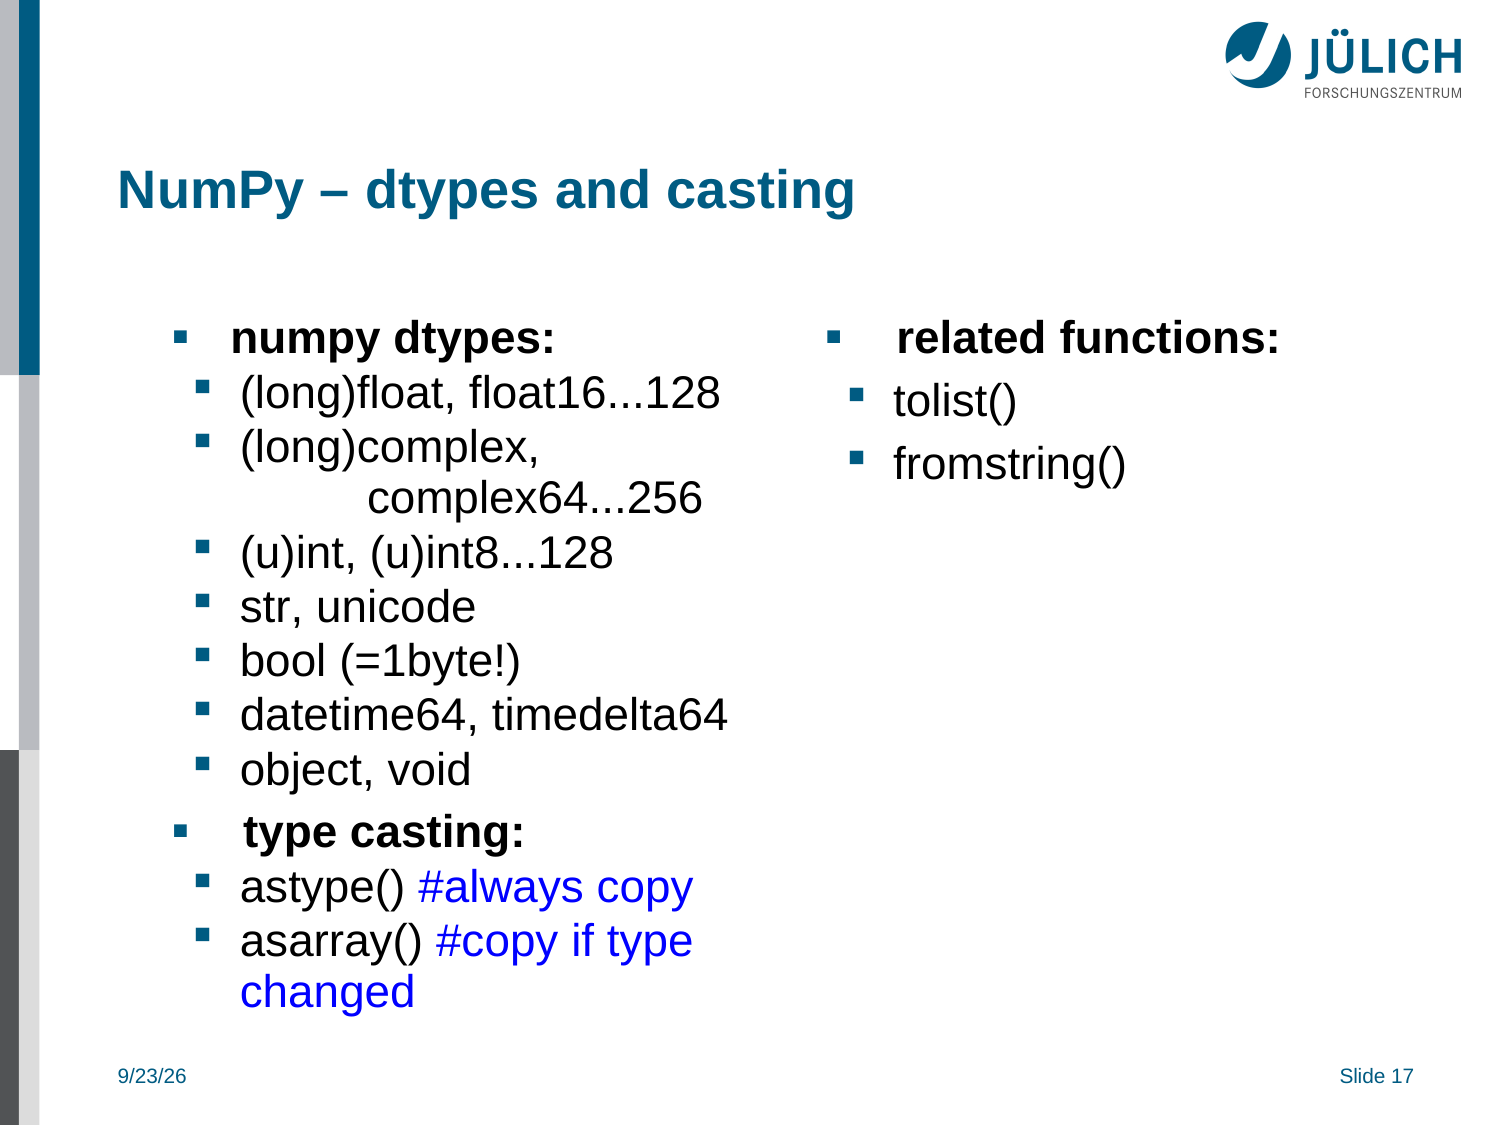

# NumPy – dtypes and casting
numpy dtypes:
(long)float, float16...128
(long)complex, 	 complex64...256
(u)int, (u)int8...128
str, unicode
bool (=1byte!)
datetime64, timedelta64
object, void
 type casting:
astype() #always copy
asarray() #copy if type changed
 related functions:
tolist()
fromstring()